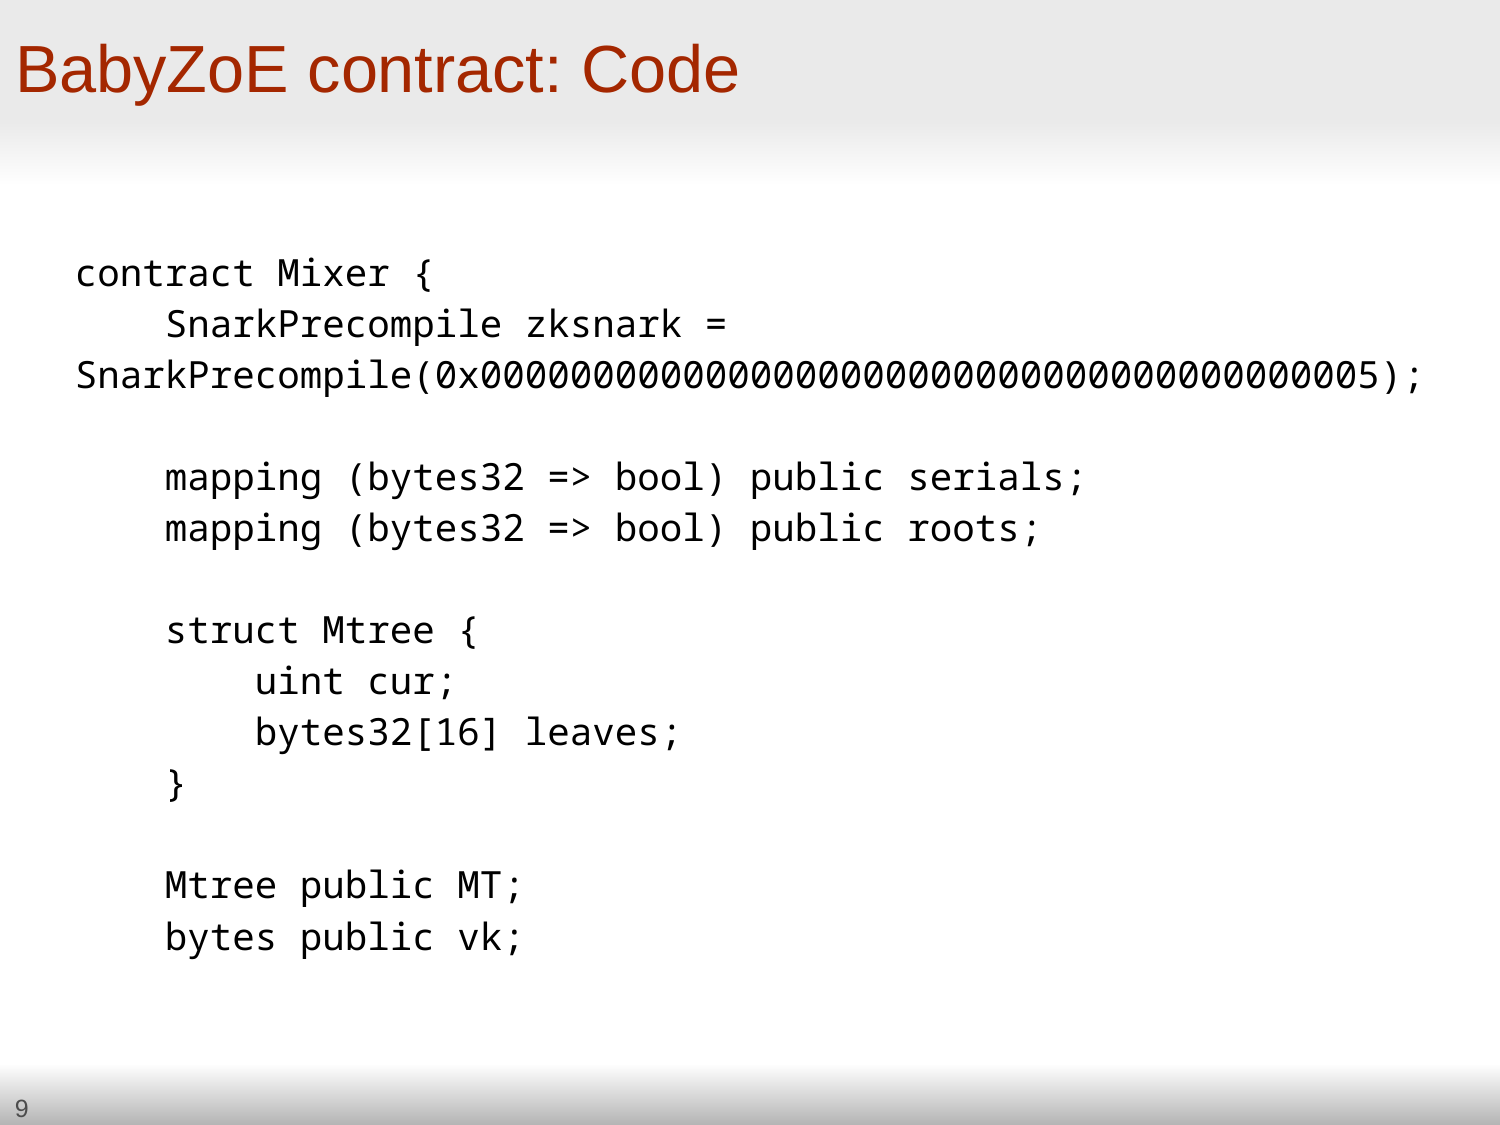

# BabyZoE contract: Code
contract Mixer {
 SnarkPrecompile zksnark = SnarkPrecompile(0x0000000000000000000000000000000000000005);
 mapping (bytes32 => bool) public serials;
 mapping (bytes32 => bool) public roots;
 struct Mtree {
 uint cur;
 bytes32[16] leaves;
 }
 Mtree public MT;
 bytes public vk;